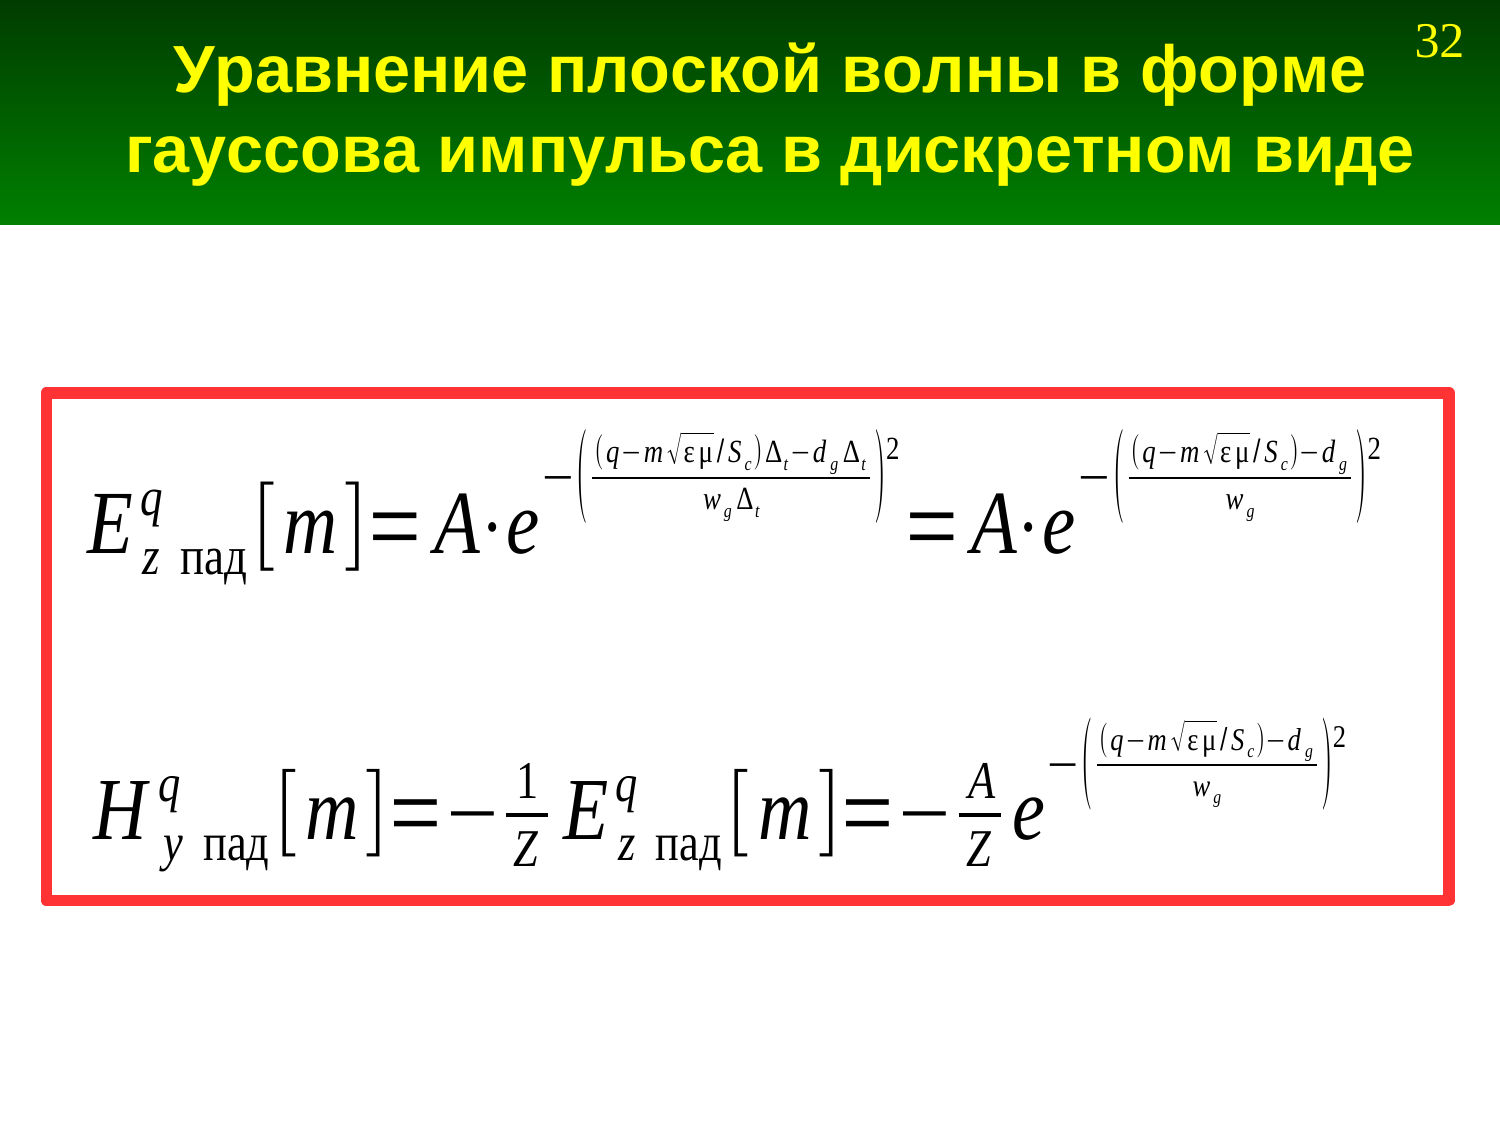

# Уравнение плоской волны в форме гауссова импульса в дискретном виде